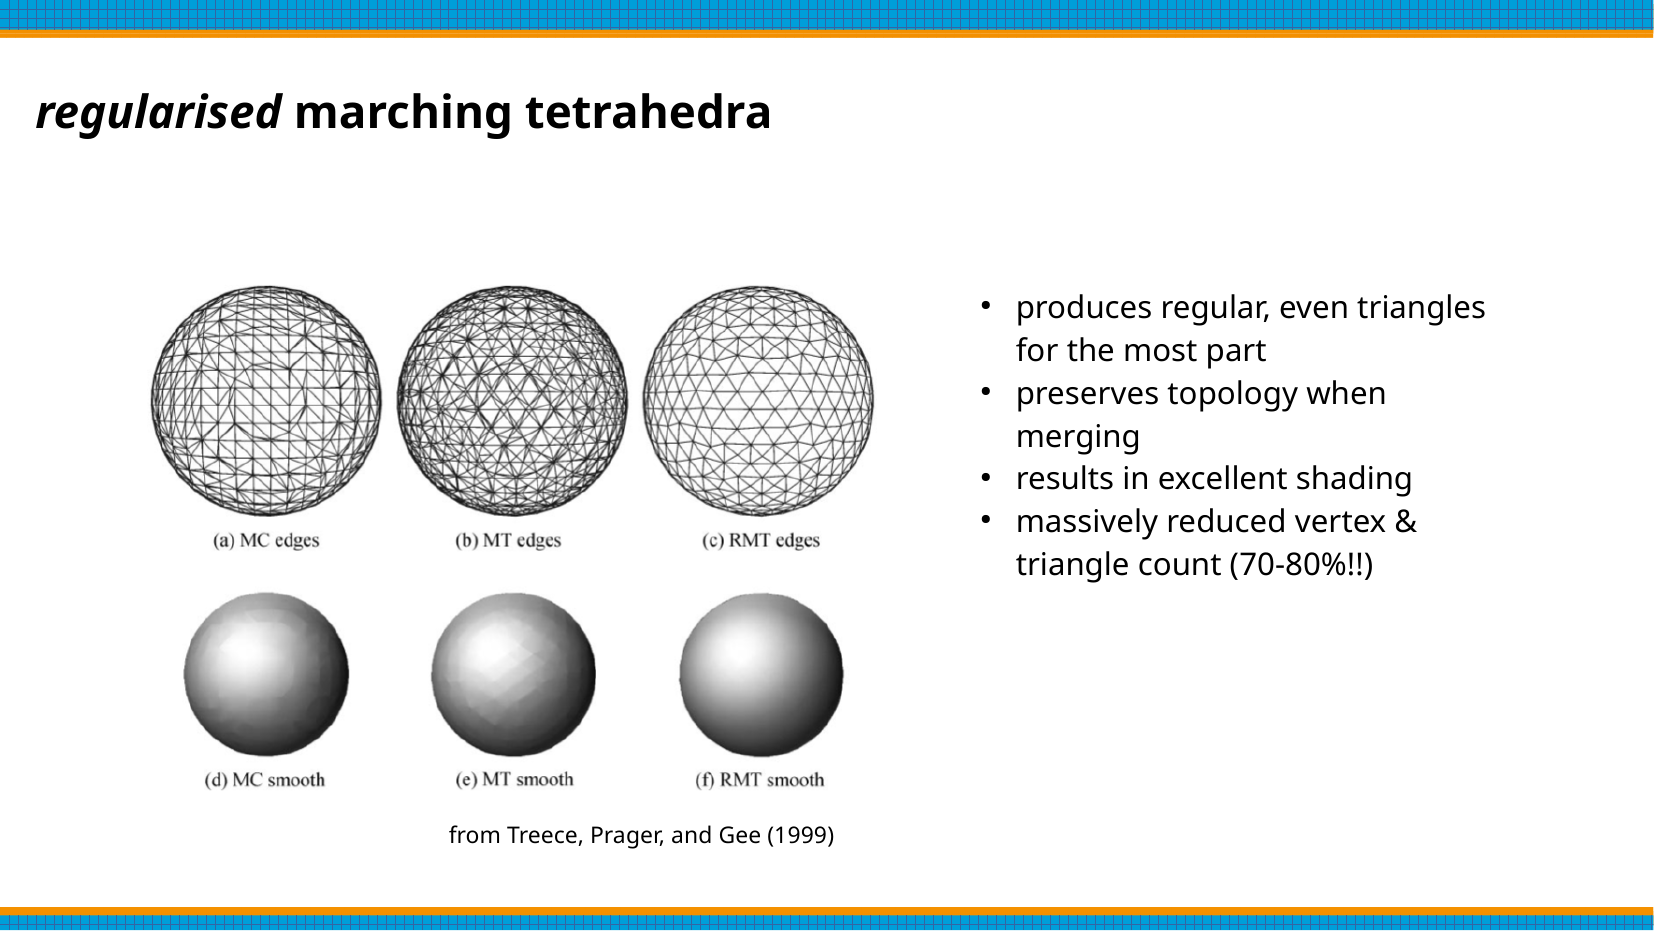

regularised marching tetrahedra
produces regular, even triangles for the most part
preserves topology when merging
results in excellent shading
massively reduced vertex & triangle count (70-80%!!)
from Treece, Prager, and Gee (1999)